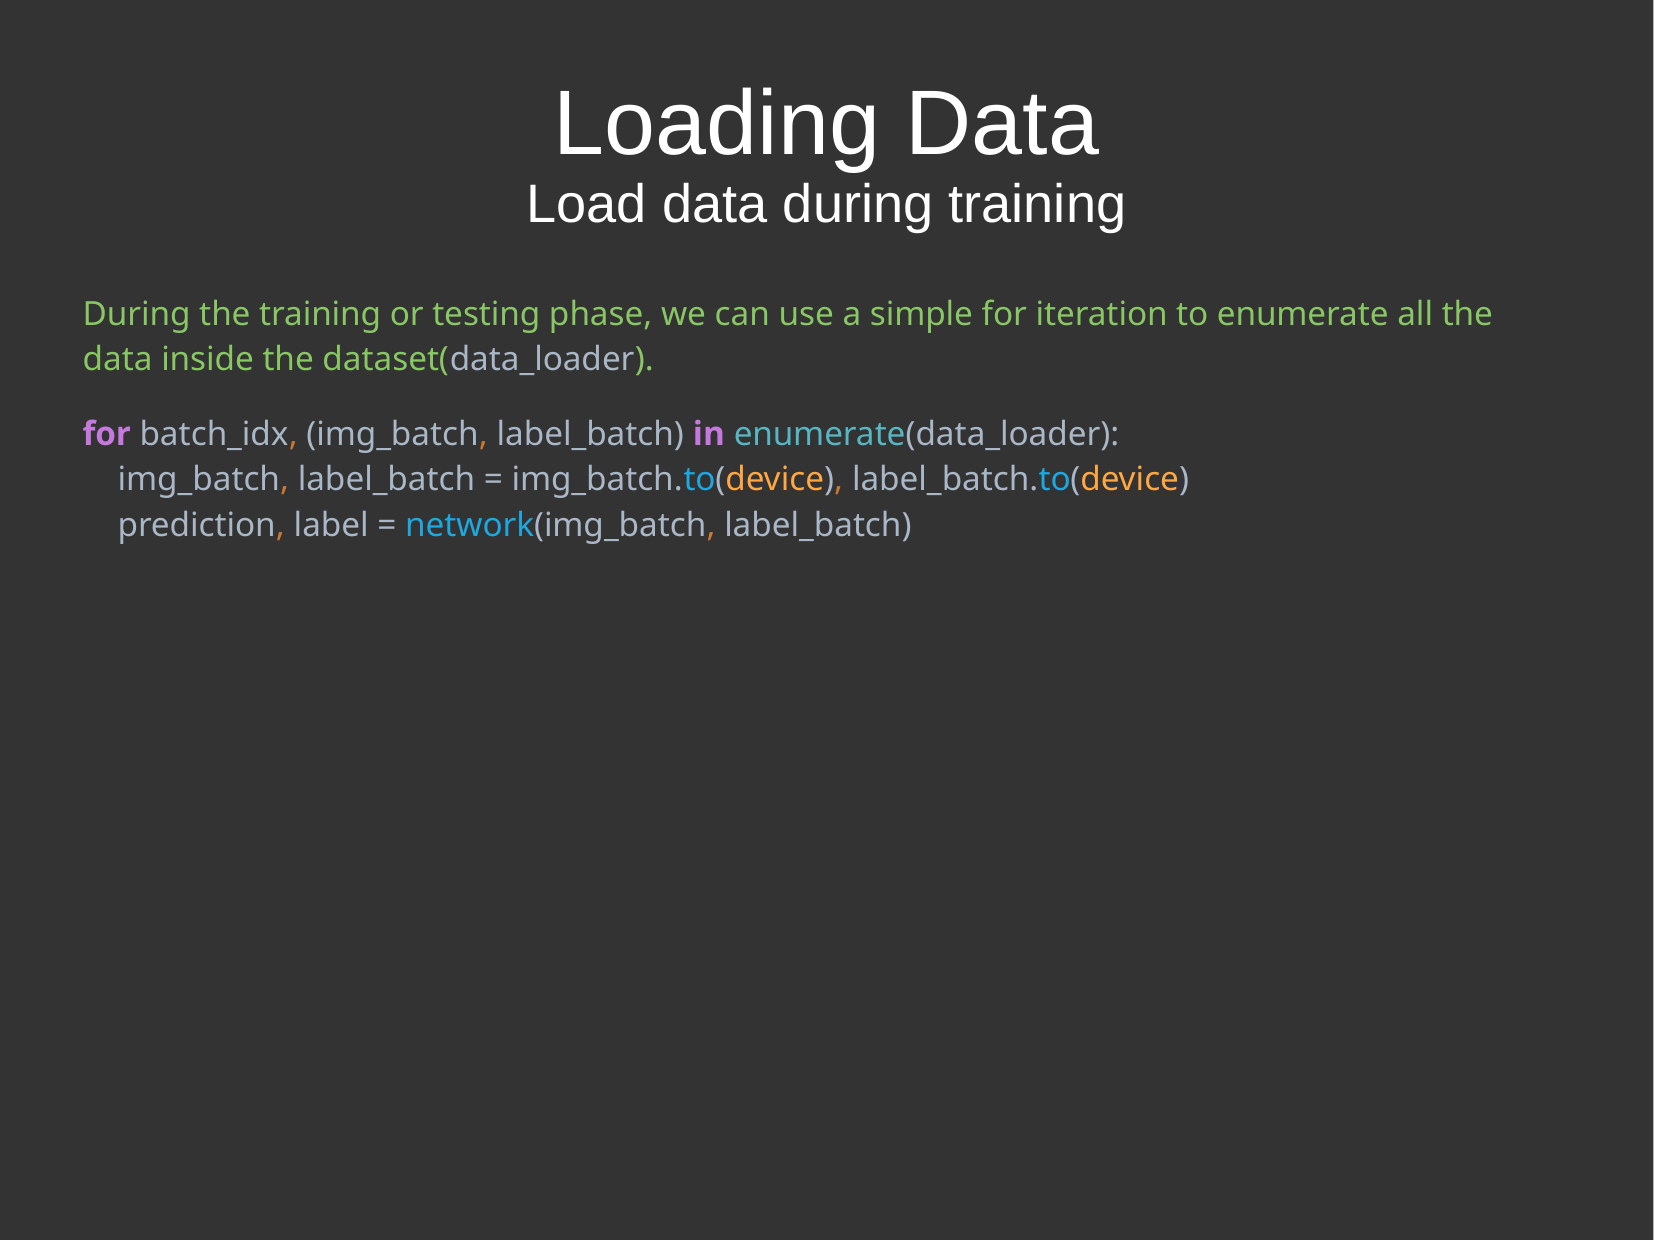

# Loading Data Load data during training
During the training or testing phase, we can use a simple for iteration to enumerate all the data inside the dataset(data_loader).
for batch_idx, (img_batch, label_batch) in enumerate(data_loader):
 img_batch, label_batch = img_batch.to(device), label_batch.to(device)
 prediction, label = network(img_batch, label_batch)